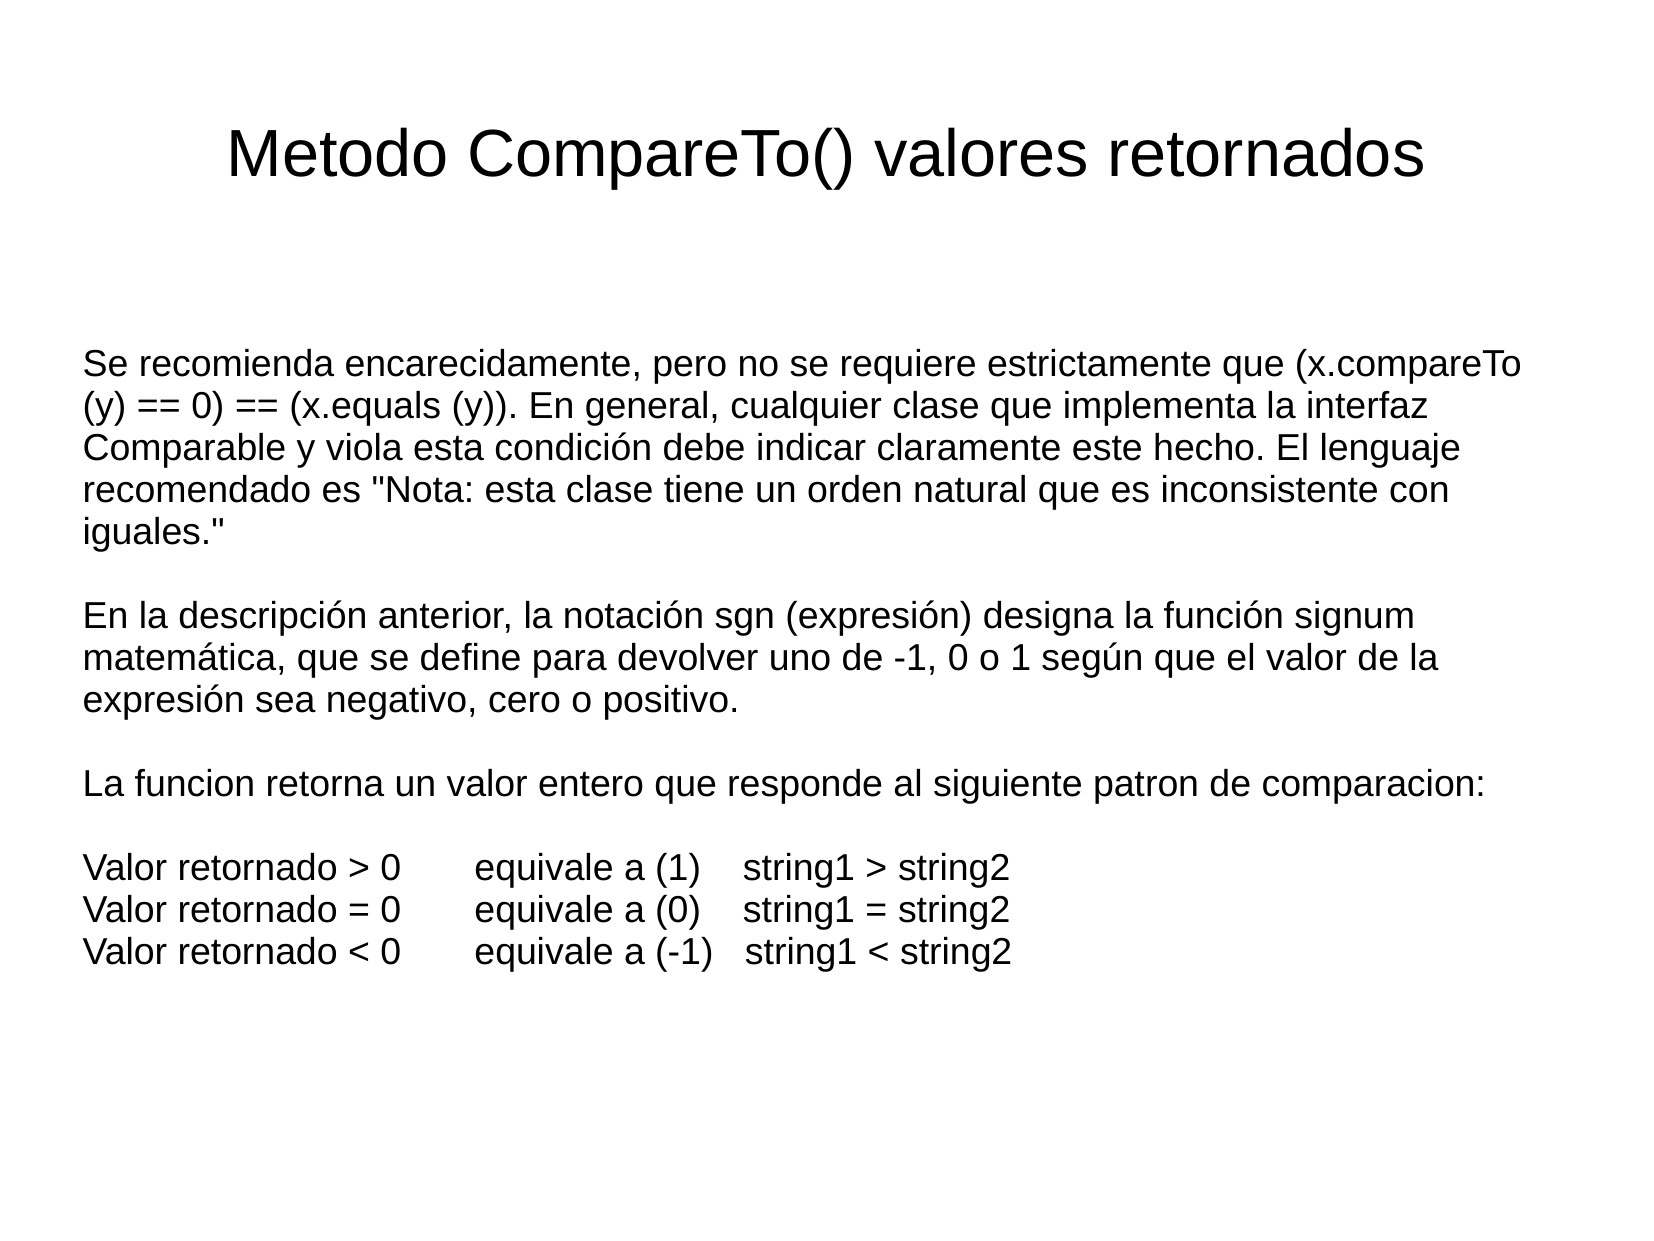

# Metodo CompareTo() valores retornados
Se recomienda encarecidamente, pero no se requiere estrictamente que (x.compareTo (y) == 0) == (x.equals (y)). En general, cualquier clase que implementa la interfaz Comparable y viola esta condición debe indicar claramente este hecho. El lenguaje recomendado es "Nota: esta clase tiene un orden natural que es inconsistente con iguales."
En la descripción anterior, la notación sgn (expresión) designa la función signum matemática, que se define para devolver uno de -1, 0 o 1 según que el valor de la expresión sea negativo, cero o positivo.
La funcion retorna un valor entero que responde al siguiente patron de comparacion:
Valor retornado > 0 equivale a (1) string1 > string2
Valor retornado = 0 equivale a (0) string1 = string2
Valor retornado < 0 equivale a (-1) string1 < string2